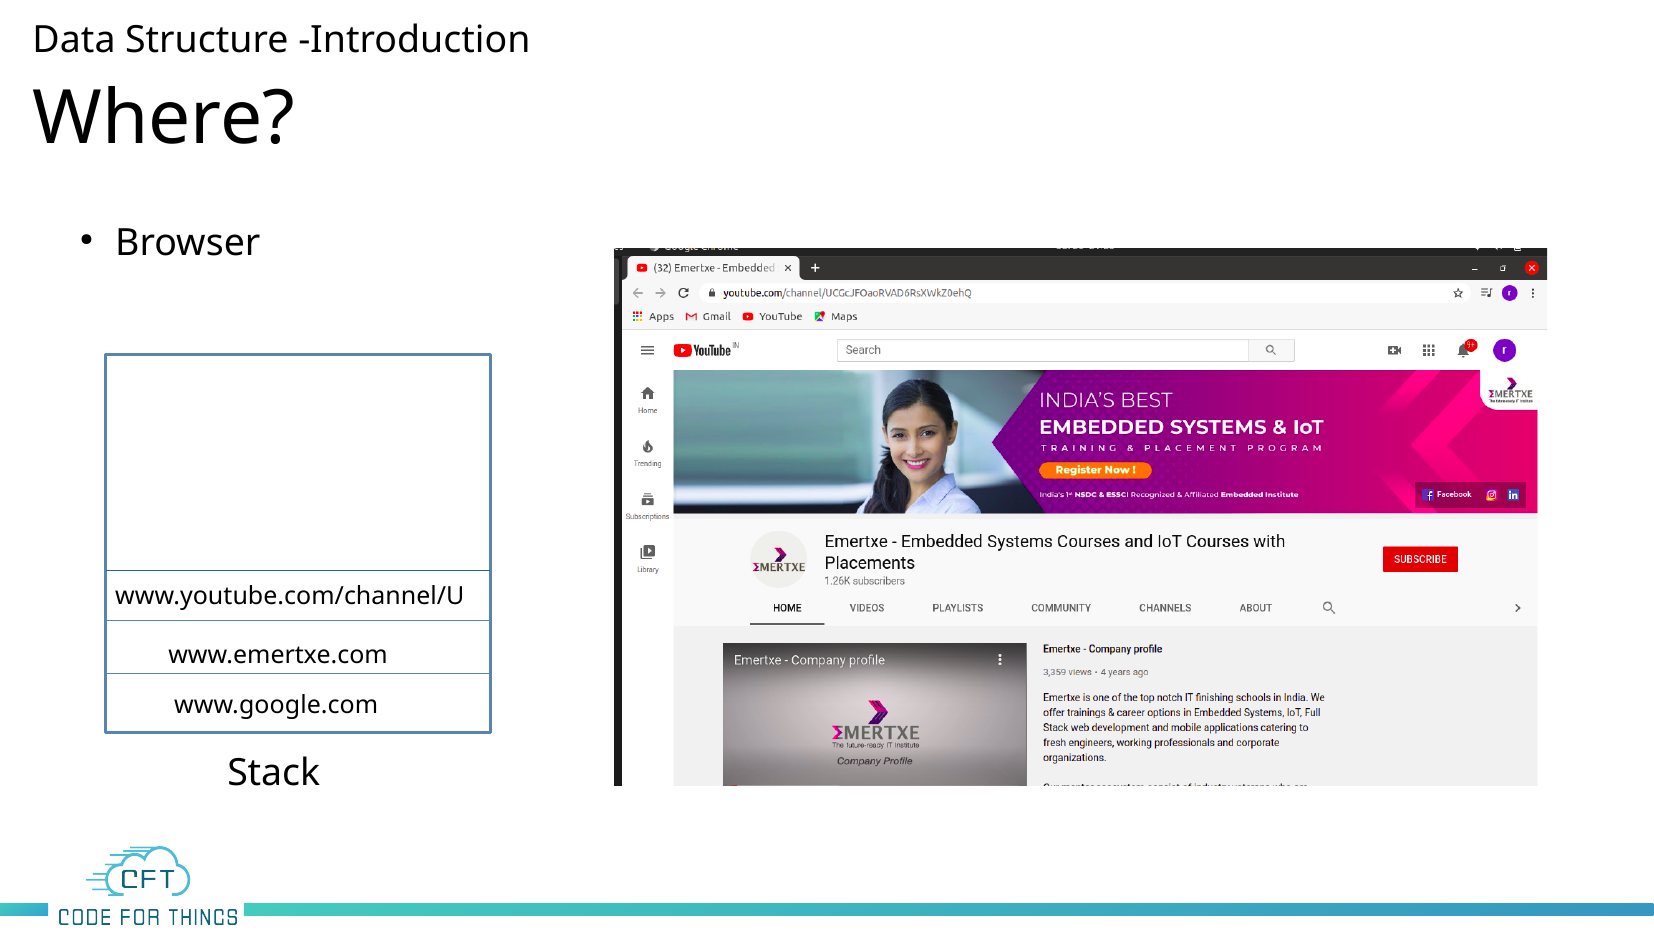

# Data Structure -Introduction Where?
Browser
www.youtube.com/channel/U
www.emertxe.com
www.google.com
Stack